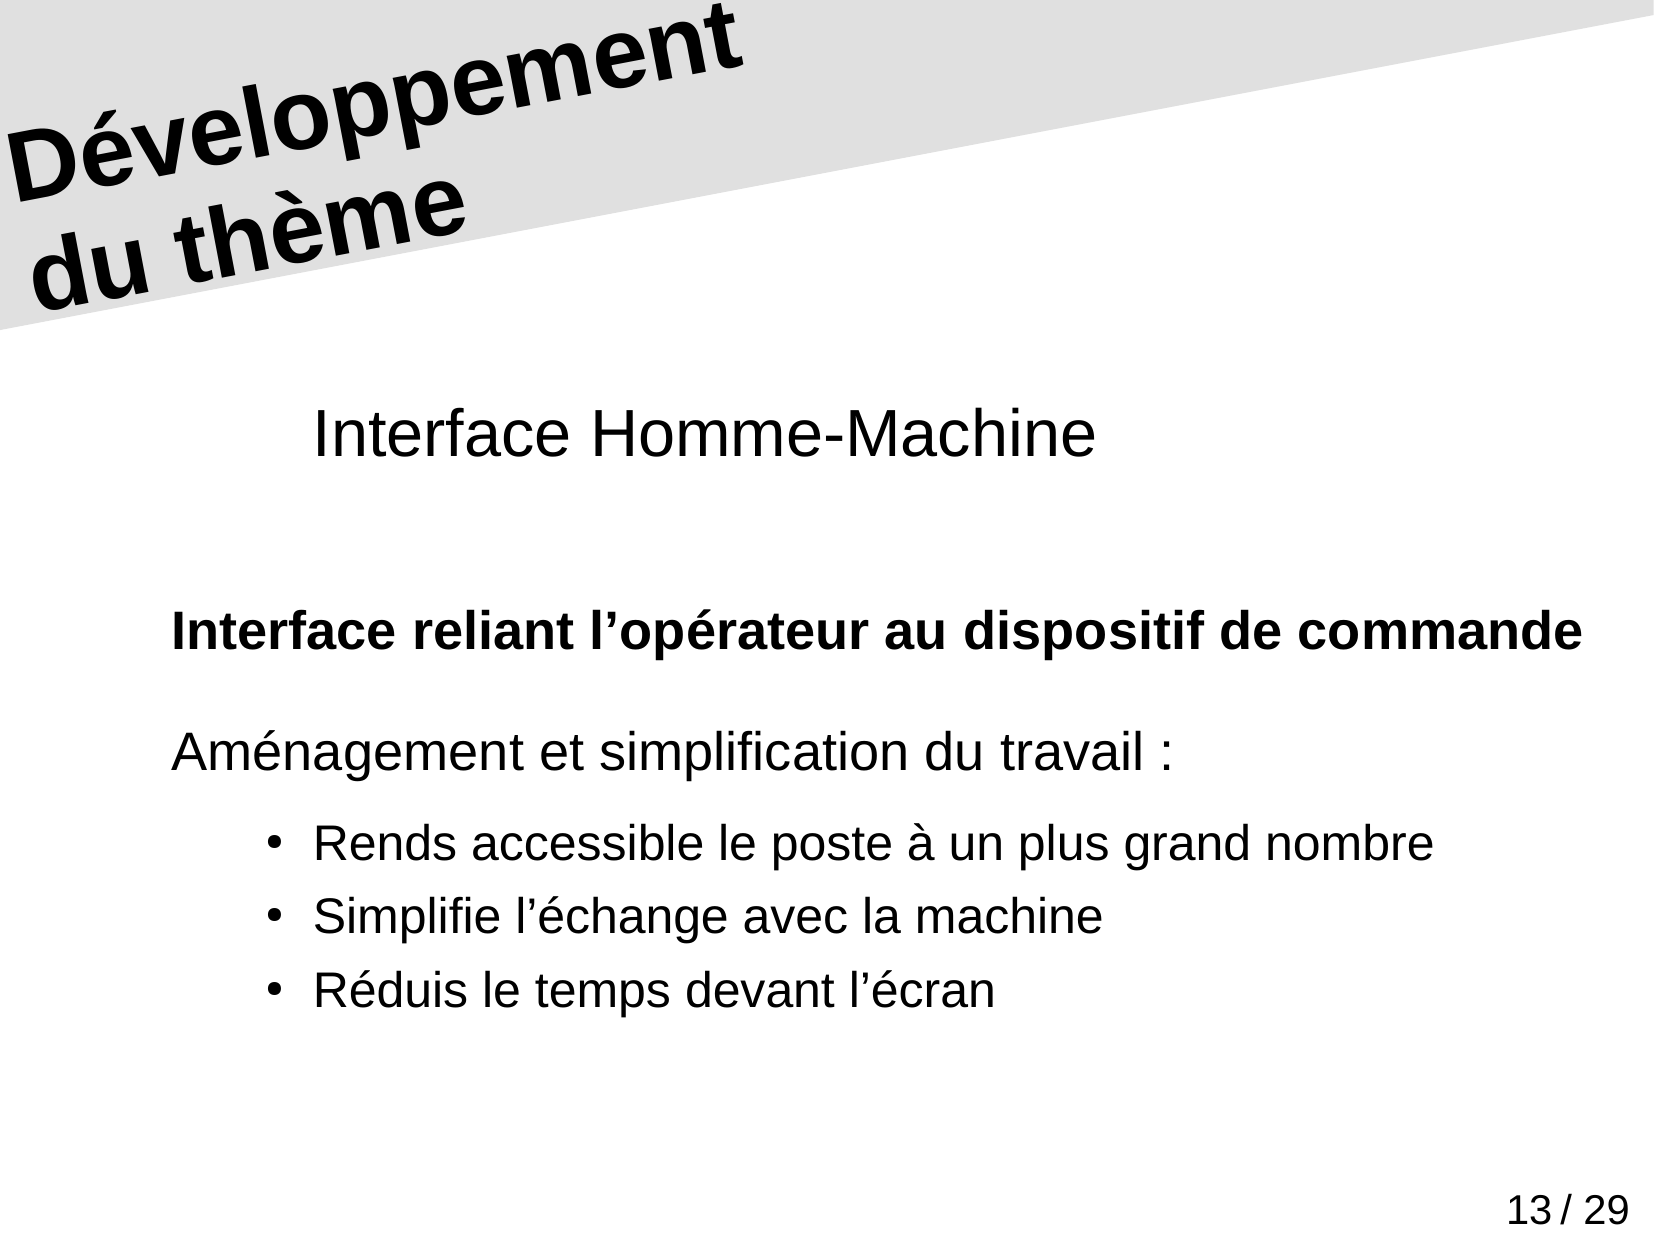

Développement
du thème
# Interface Homme-Machine
Interface reliant l’opérateur au dispositif de commande
Aménagement et simplification du travail :
Rends accessible le poste à un plus grand nombre
Simplifie l’échange avec la machine
Réduis le temps devant l’écran